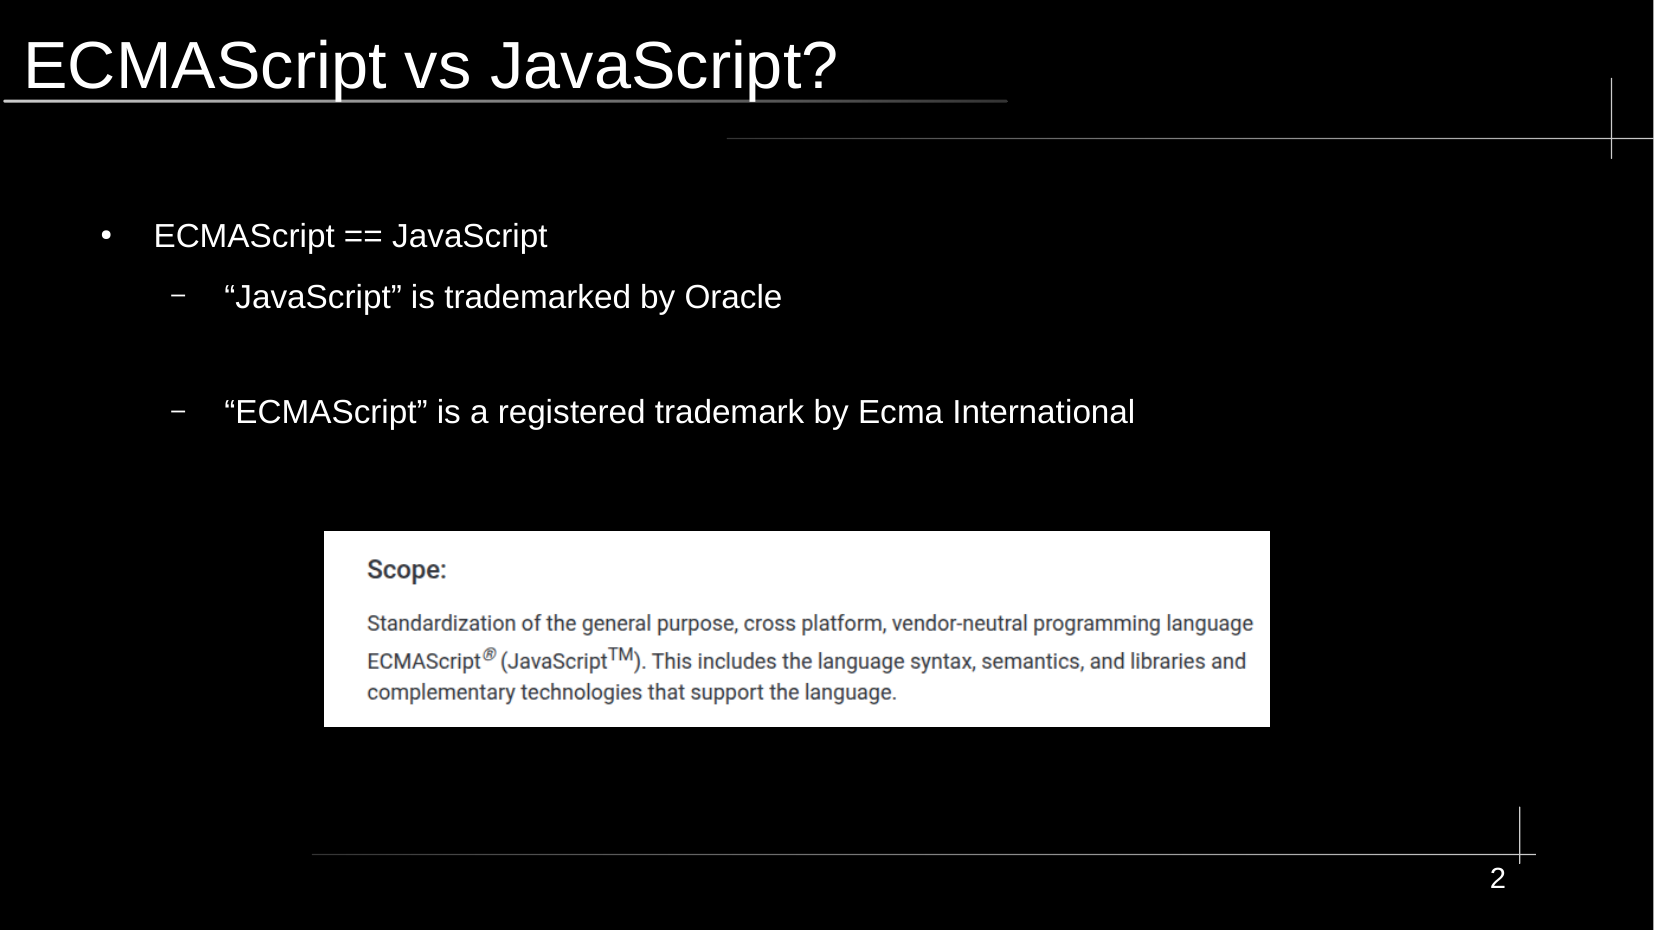

# ECMAScript vs JavaScript?
ECMAScript == JavaScript
“JavaScript” is trademarked by Oracle
“ECMAScript” is a registered trademark by Ecma International
2